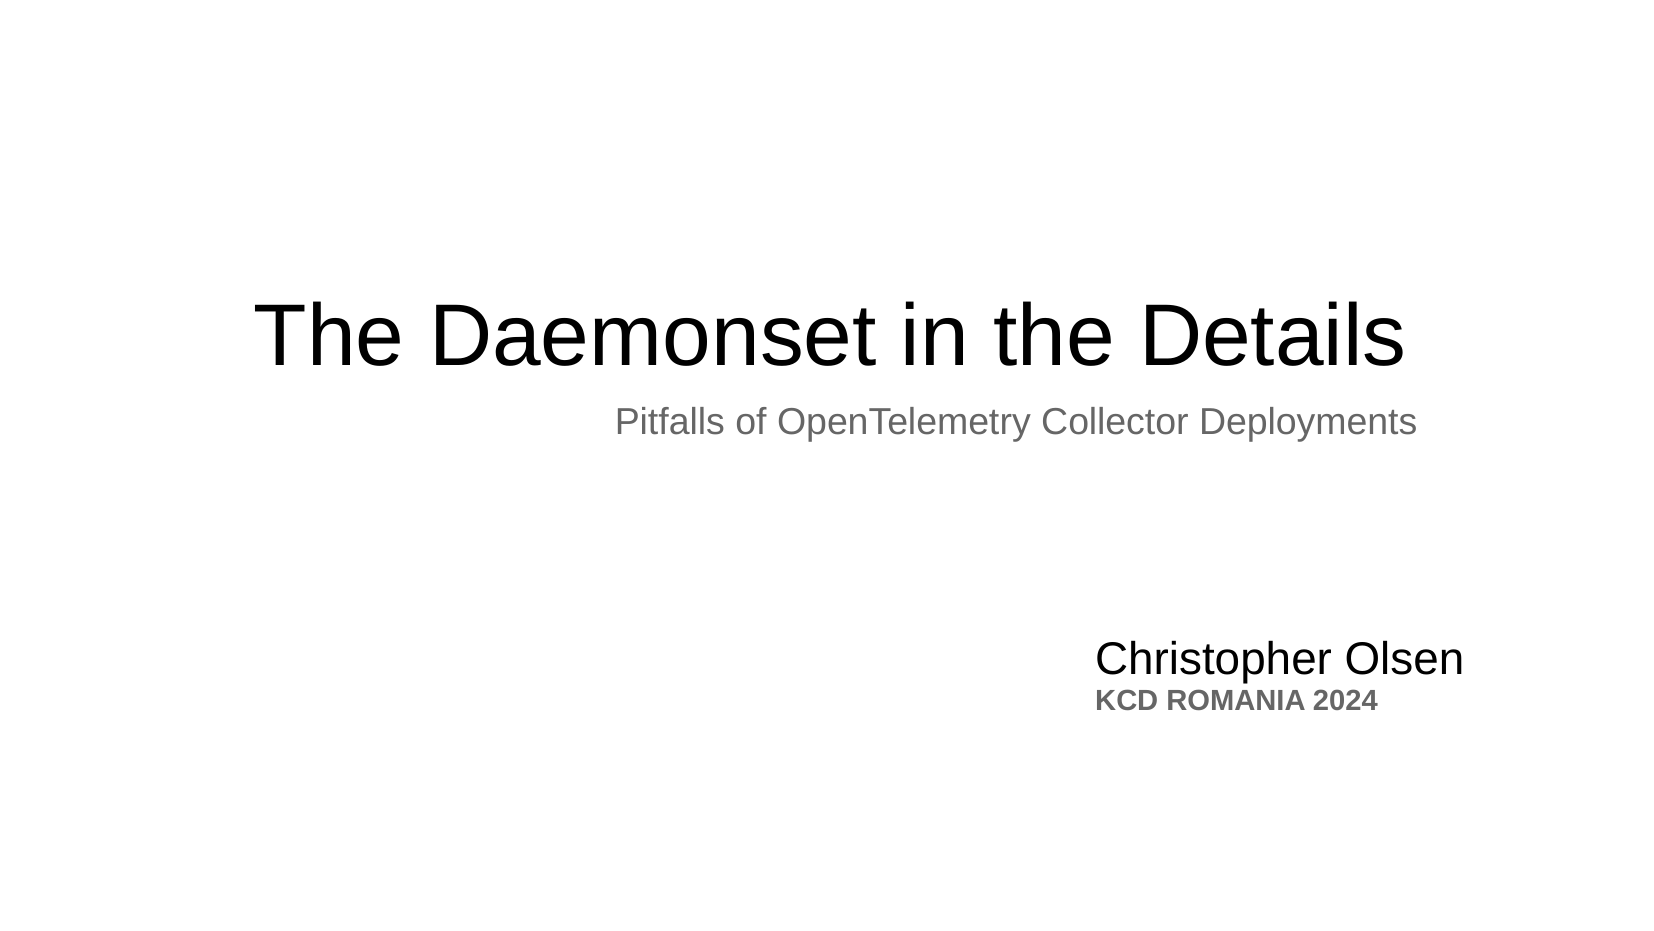

# The Daemonset in the Details
Pitfalls of OpenTelemetry Collector Deployments
Christopher Olsen
KCD ROMANIA 2024